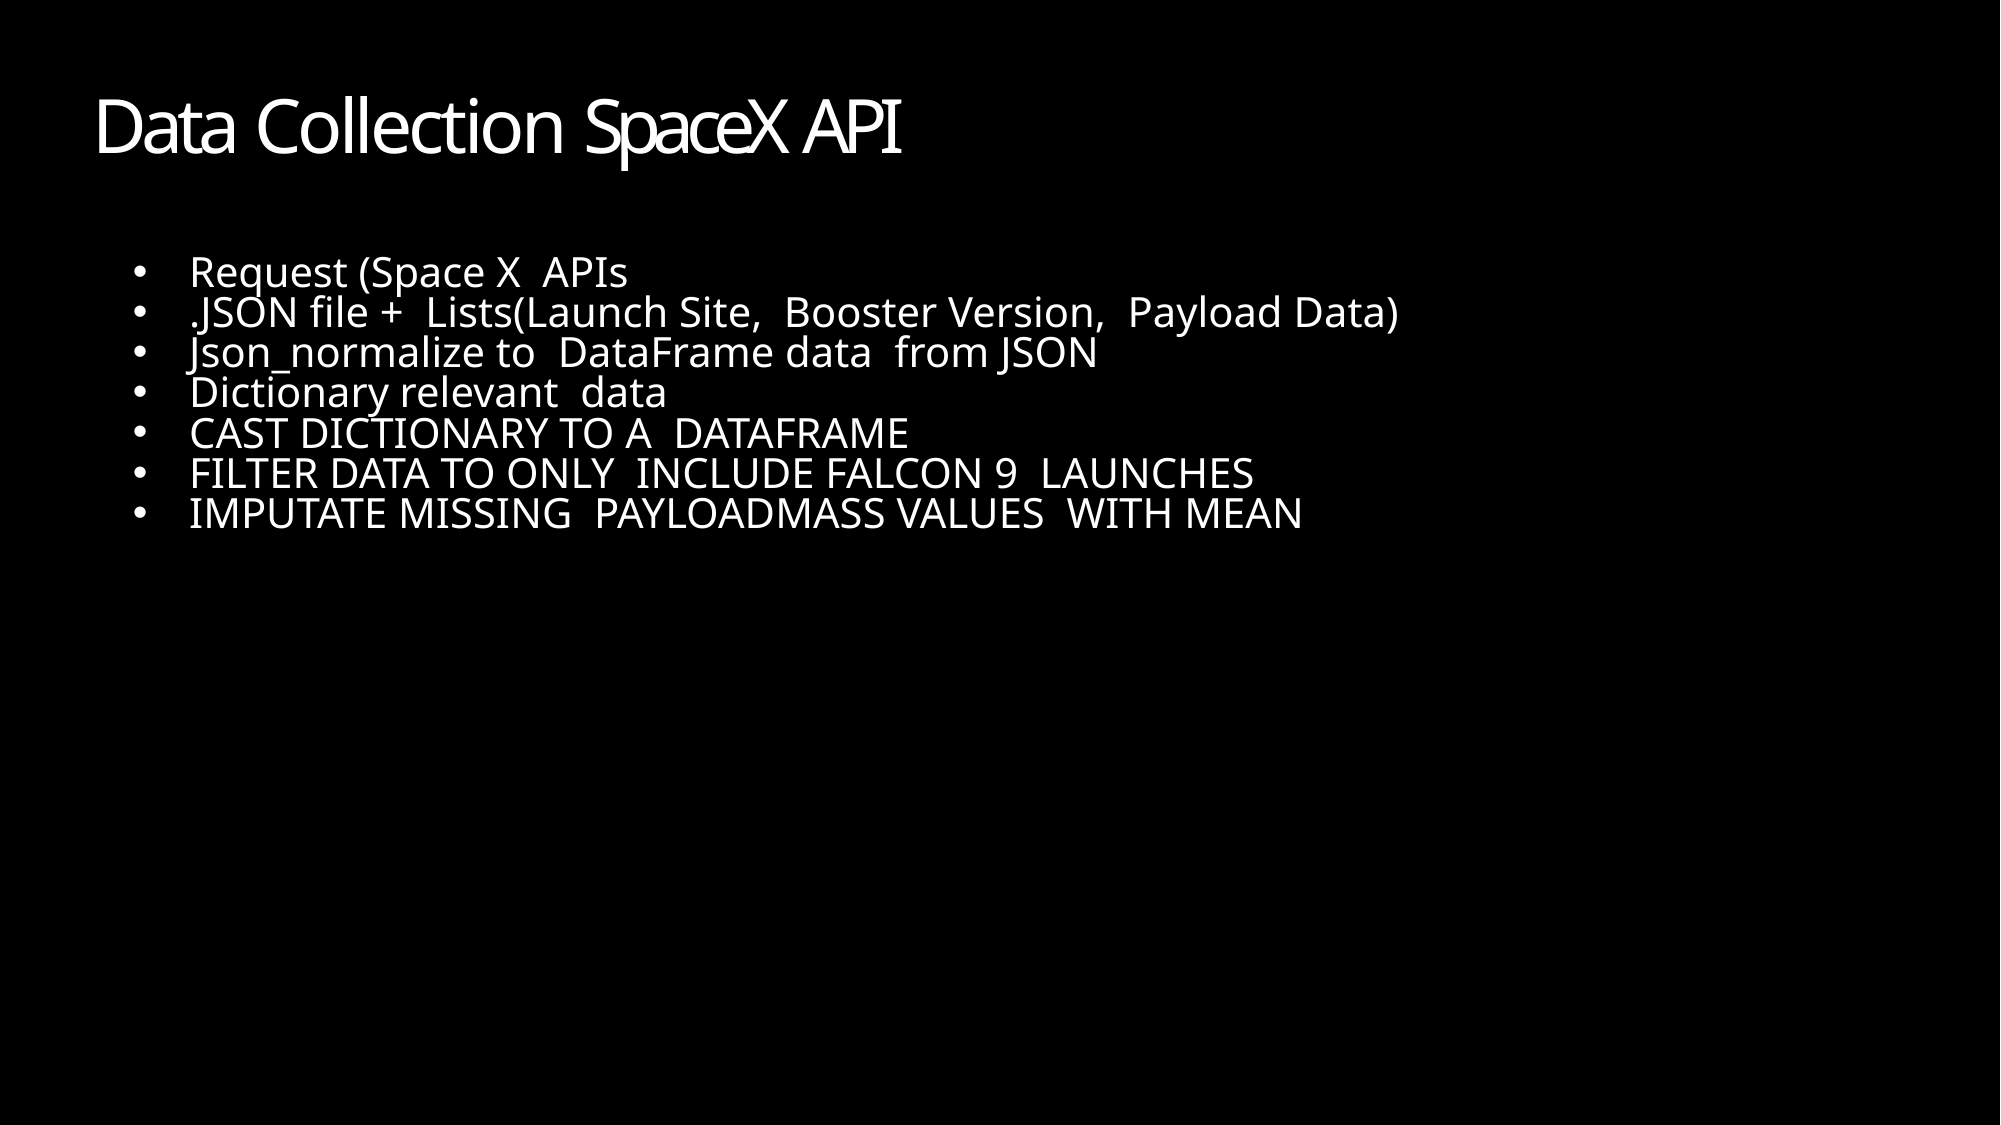

Data Collection SpaceX API
Request (Space X  APIs
.JSON file +  Lists(Launch Site,  Booster Version,  Payload Data)
Json_normalize to  DataFrame data  from JSON
Dictionary relevant  data
Cast dictionary to a  DataFrame
FILTER DATA TO ONLY  INCLUDE FALCON 9  LAUNCHES
Imputate missing  PayloadMass values  with mean